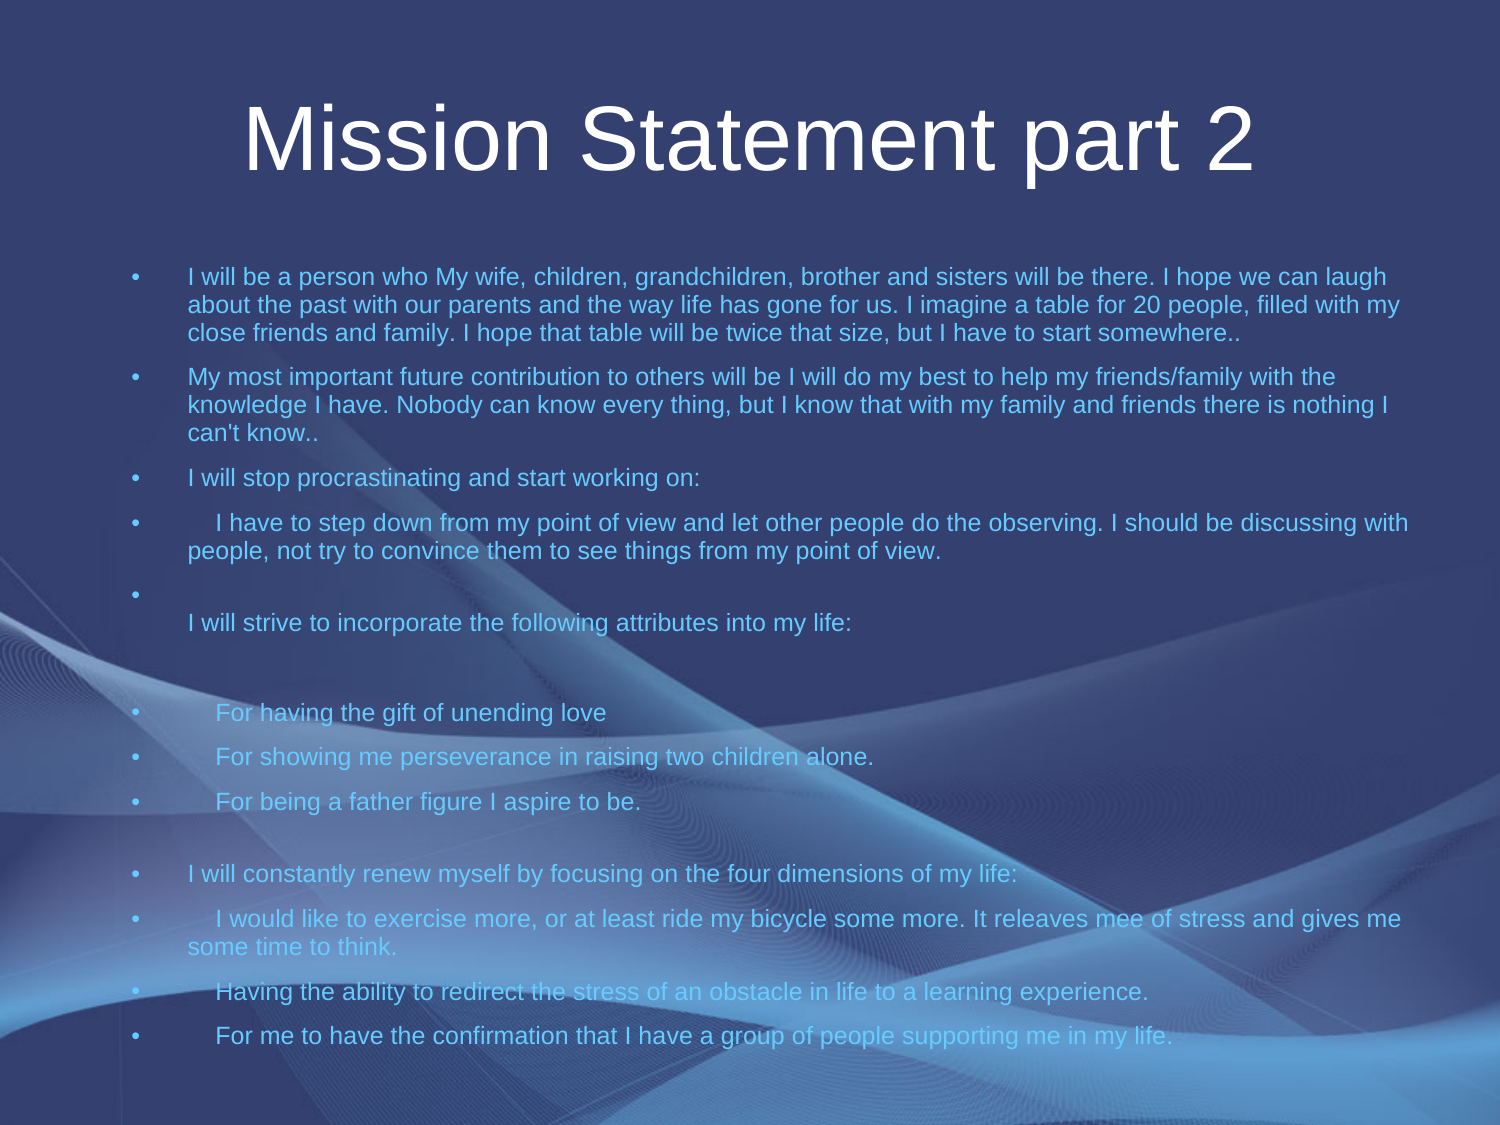

# Mission Statement part 2
I will be a person who My wife, children, grandchildren, brother and sisters will be there. I hope we can laugh about the past with our parents and the way life has gone for us. I imagine a table for 20 people, filled with my close friends and family. I hope that table will be twice that size, but I have to start somewhere..
My most important future contribution to others will be I will do my best to help my friends/family with the knowledge I have. Nobody can know every thing, but I know that with my family and friends there is nothing I can't know..
I will stop procrastinating and start working on:
 I have to step down from my point of view and let other people do the observing. I should be discussing with people, not try to convince them to see things from my point of view.
I will strive to incorporate the following attributes into my life:
 For having the gift of unending love
 For showing me perseverance in raising two children alone.
 For being a father figure I aspire to be.
I will constantly renew myself by focusing on the four dimensions of my life:
 I would like to exercise more, or at least ride my bicycle some more. It releaves mee of stress and gives me some time to think.
 Having the ability to redirect the stress of an obstacle in life to a learning experience.
 For me to have the confirmation that I have a group of people supporting me in my life.